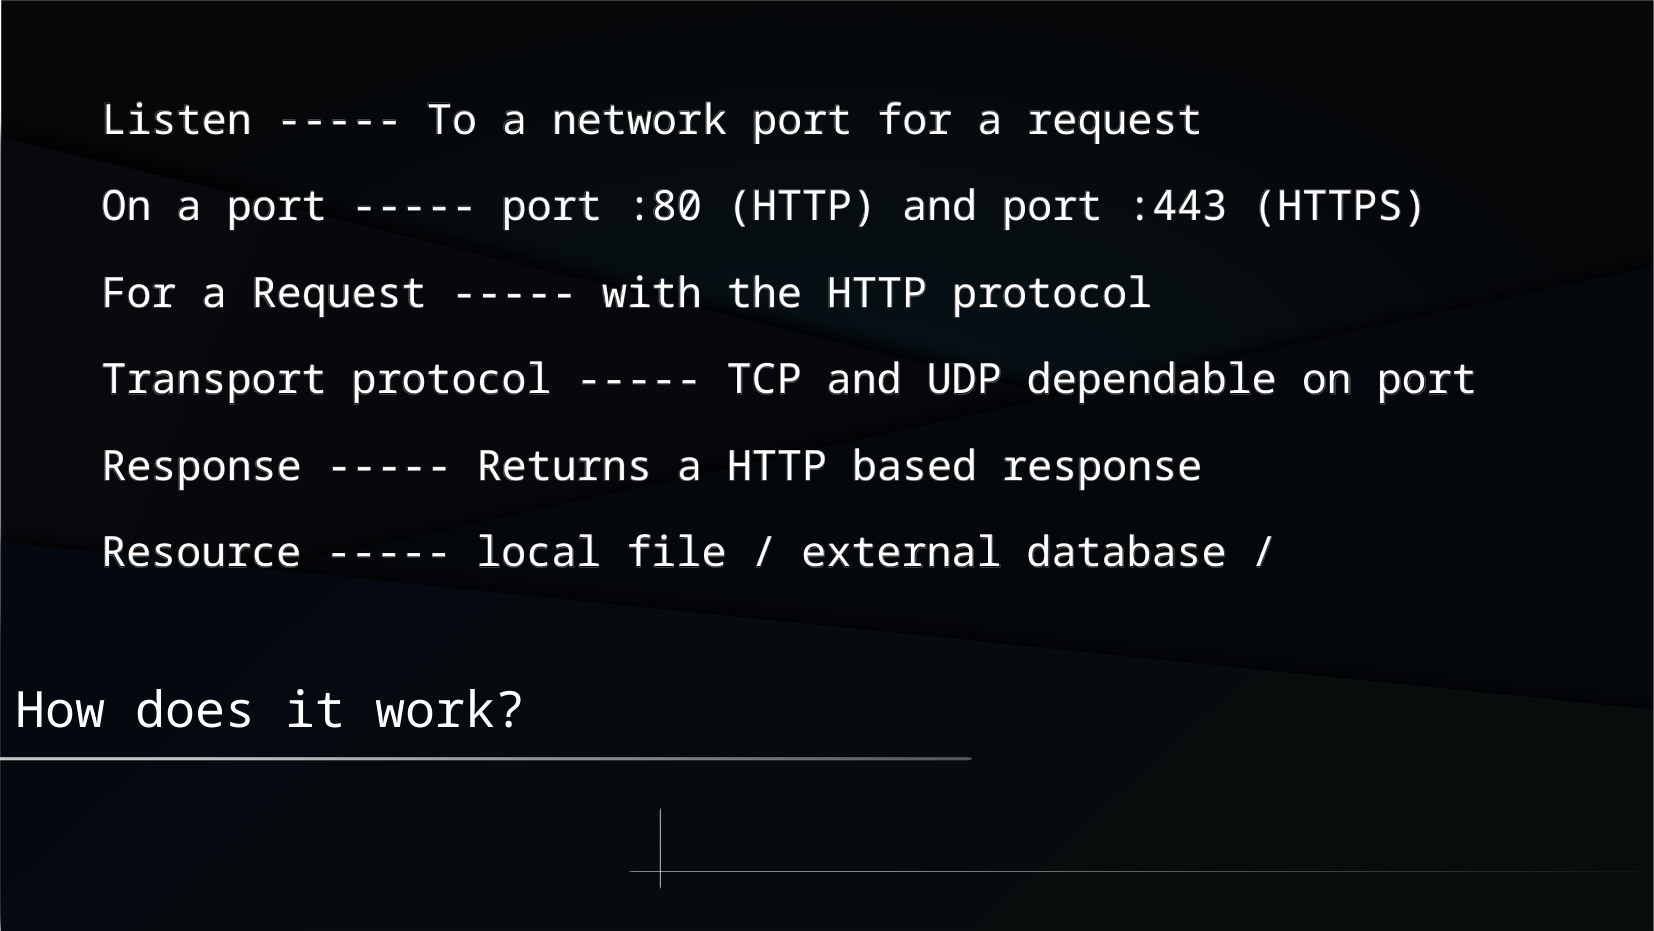

Listen ----- To a network port for a request
On a port ----- port :80 (HTTP) and port :443 (HTTPS)
For a Request ----- with the HTTP protocol
Transport protocol ----- TCP and UDP dependable on port
Response ----- Returns a HTTP based response
Resource ----- local file / external database /
# How does it work?